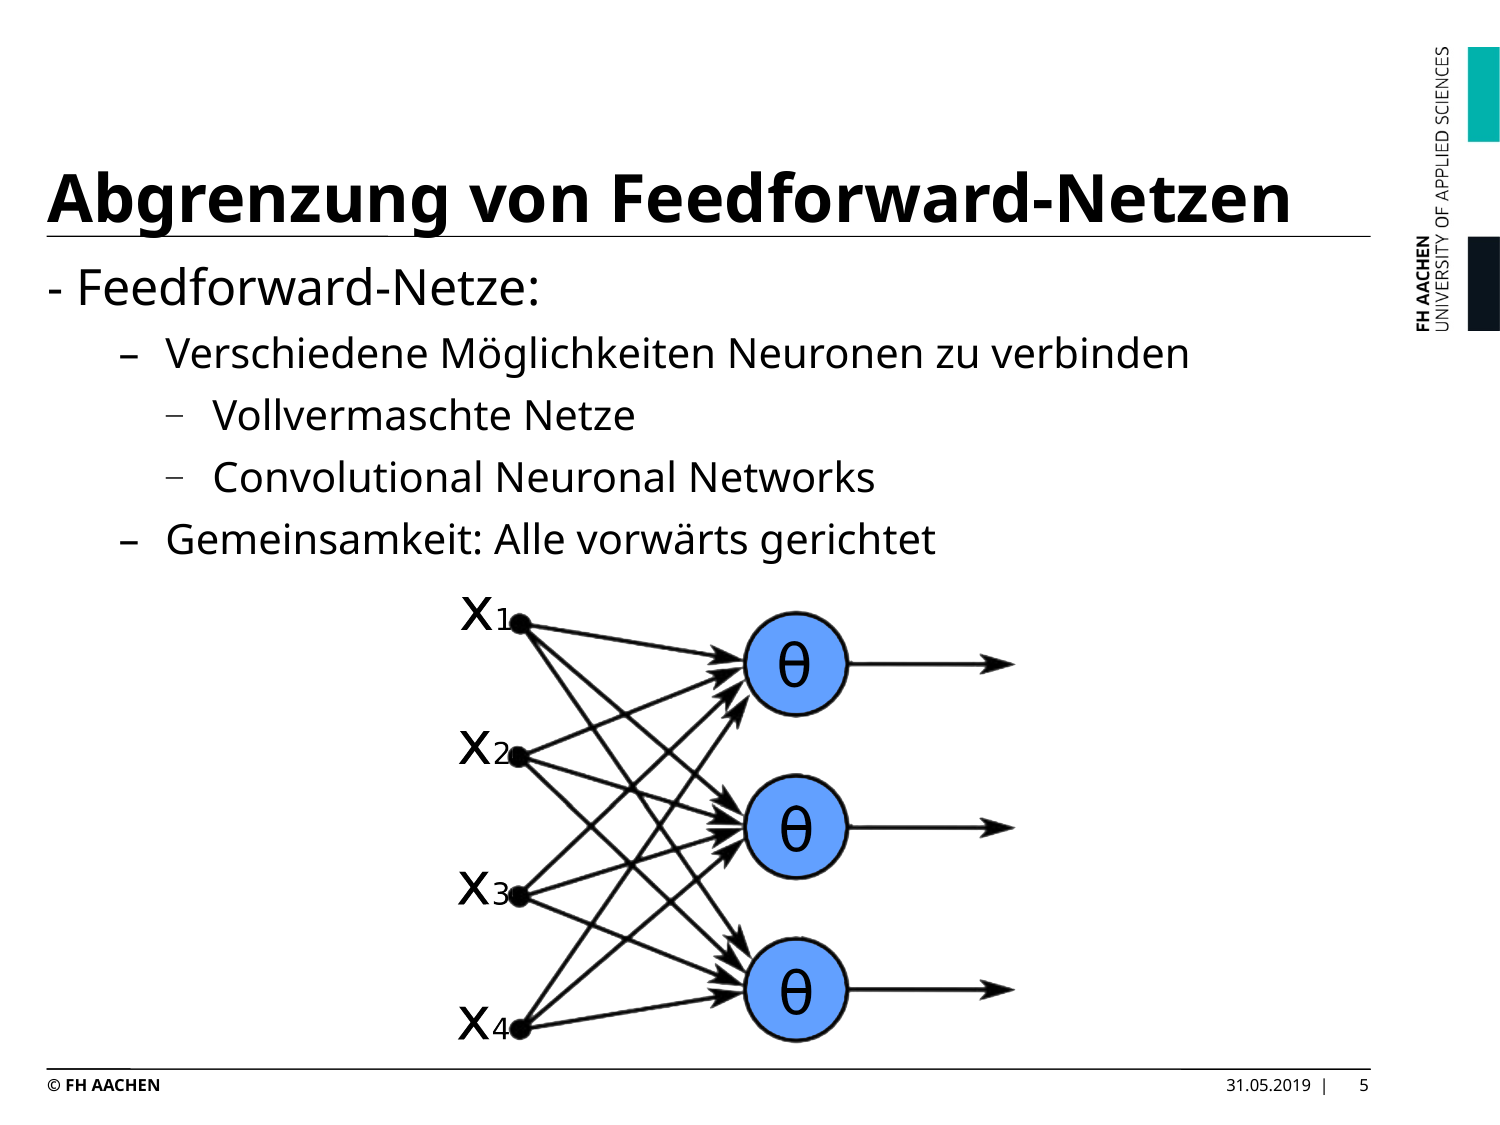

# Abgrenzung von Feedforward-Netzen
- Feedforward-Netze:
Verschiedene Möglichkeiten Neuronen zu verbinden
Vollvermaschte Netze
Convolutional Neuronal Networks
Gemeinsamkeit: Alle vorwärts gerichtet
31.05.2019
5